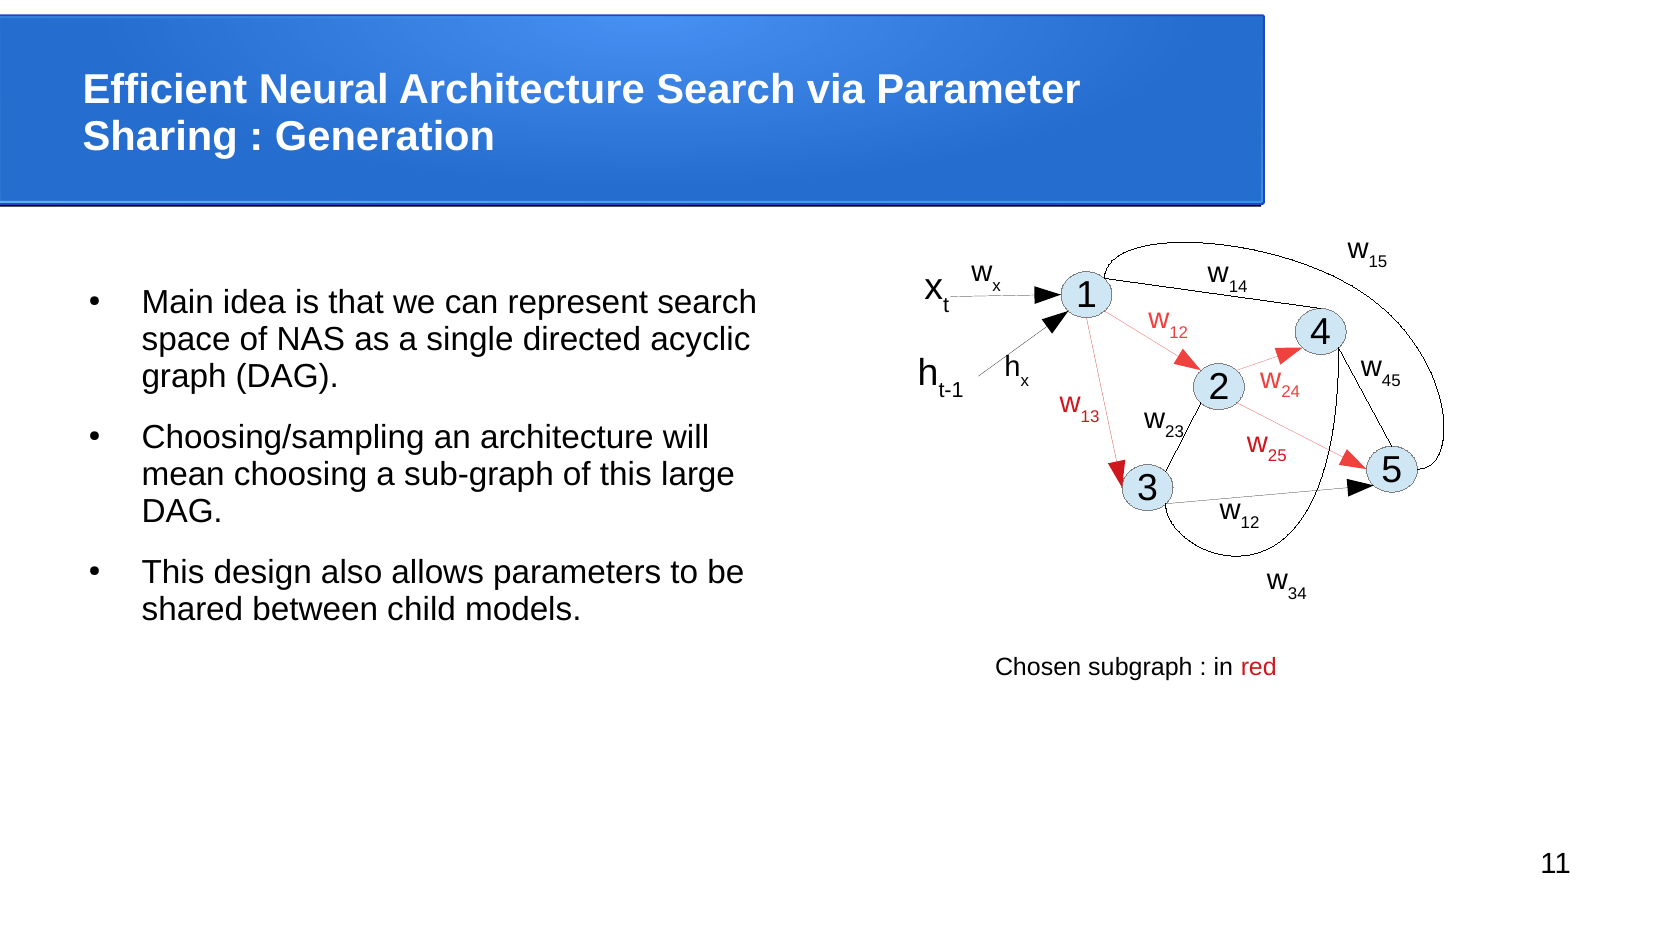

# Efficient Neural Architecture Search via Parameter Sharing : Generation
w15
wx
w14
xt
1
Main idea is that we can represent search space of NAS as a single directed acyclic graph (DAG).
Choosing/sampling an architecture will mean choosing a sub-graph of this large DAG.
This design also allows parameters to be shared between child models.
w12
4
hx
w45
ht-1
w24
2
w13
w23
w25
5
3
w12
w34
Chosen subgraph : in red
11